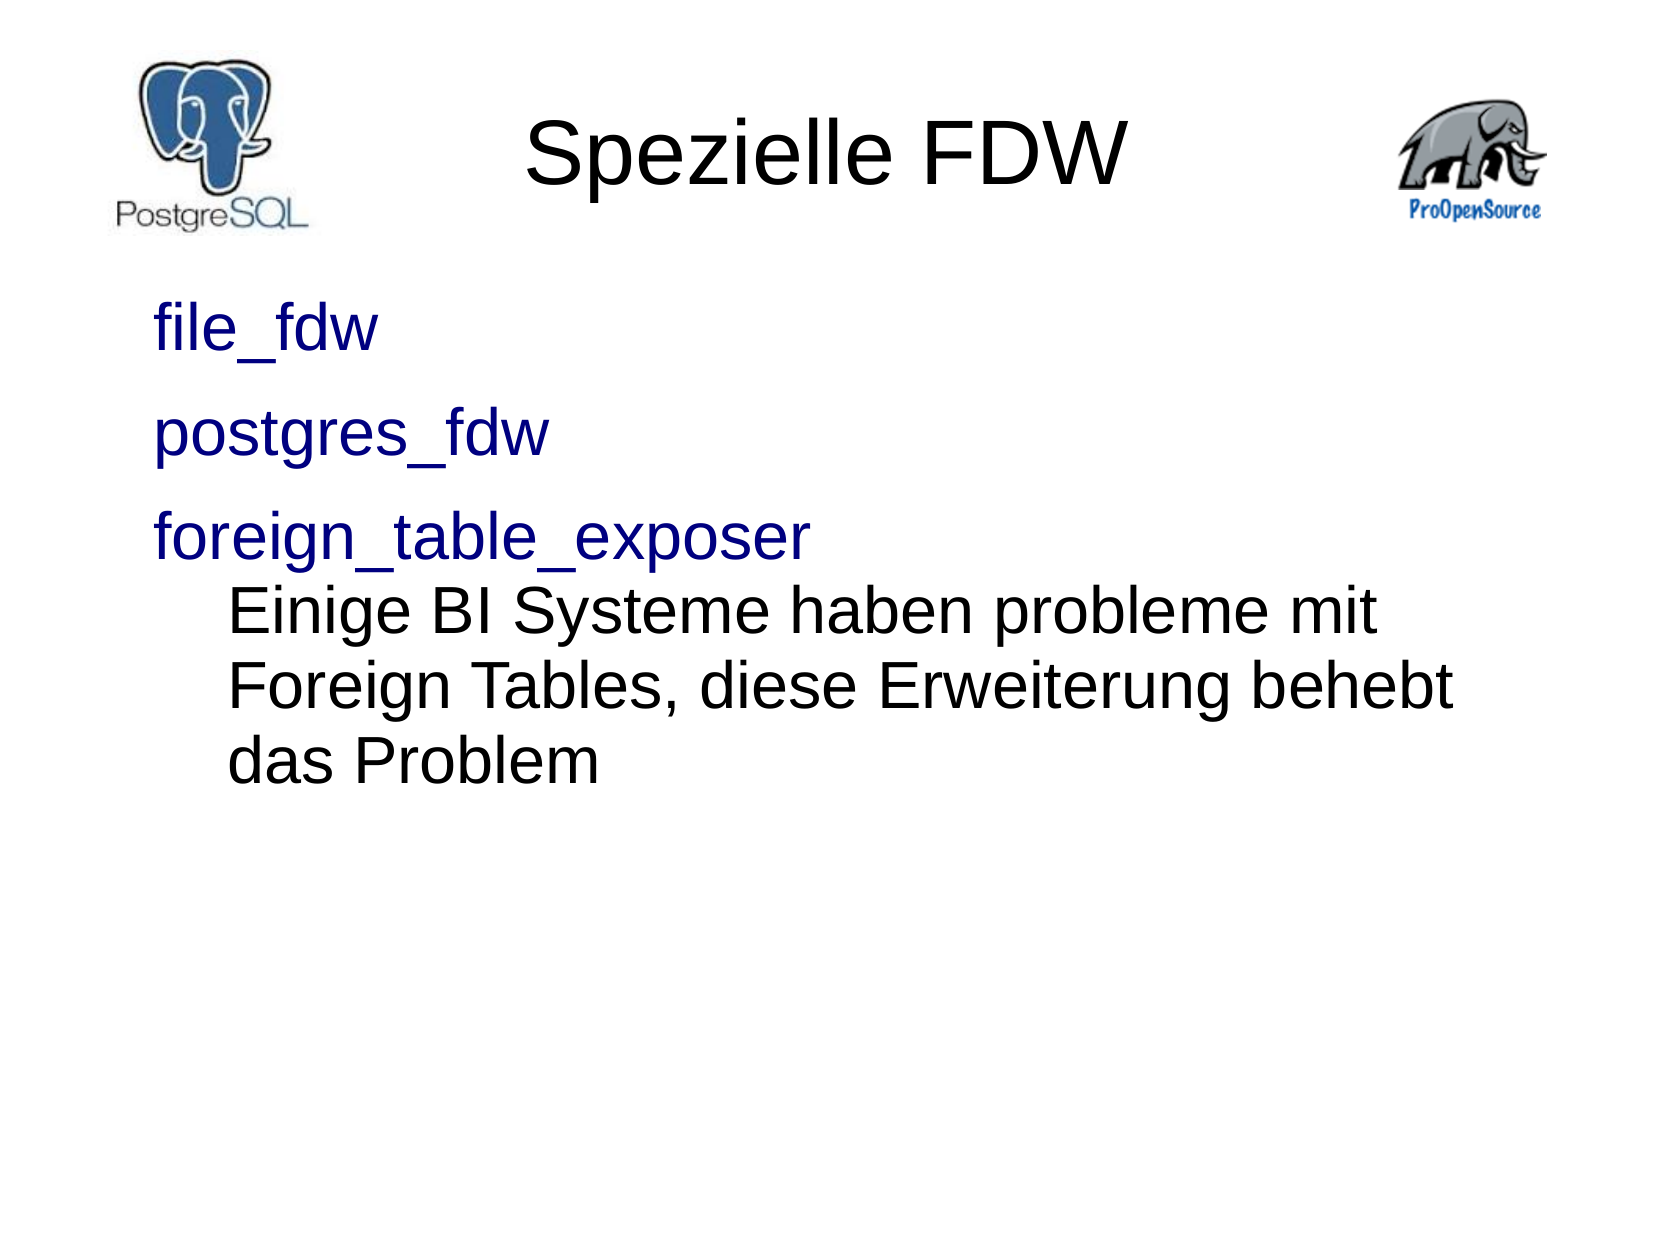

# Spezielle FDW
file_fdw
postgres_fdw
foreign_table_exposer
	Einige BI Systeme haben probleme mit
	Foreign Tables, diese Erweiterung behebt
	das Problem